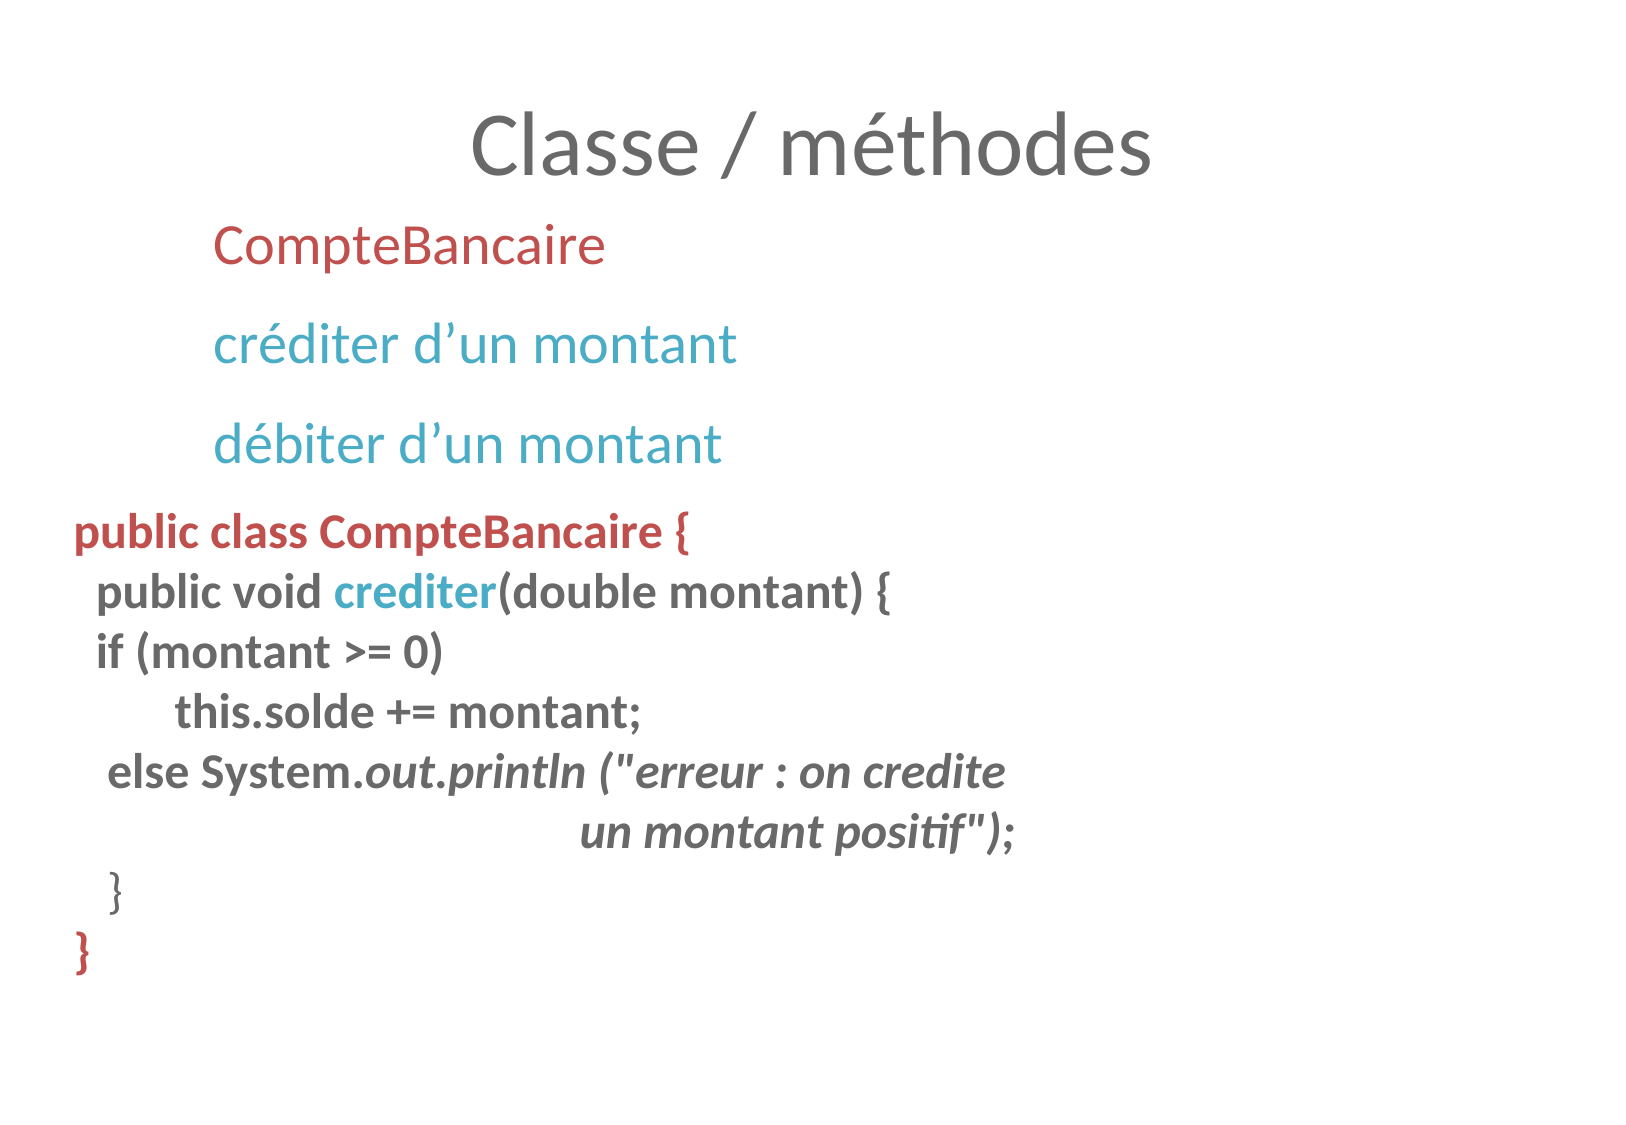

# Classe / méthodes
				CompteBancaire
				créditer d’un montant
				débiter d’un montant
public class CompteBancaire {
 public void crediter(double montant) {
 if (montant >= 0)
 this.solde += montant;
 else System.out.println ("erreur : on credite
 un montant positif");
 }
}